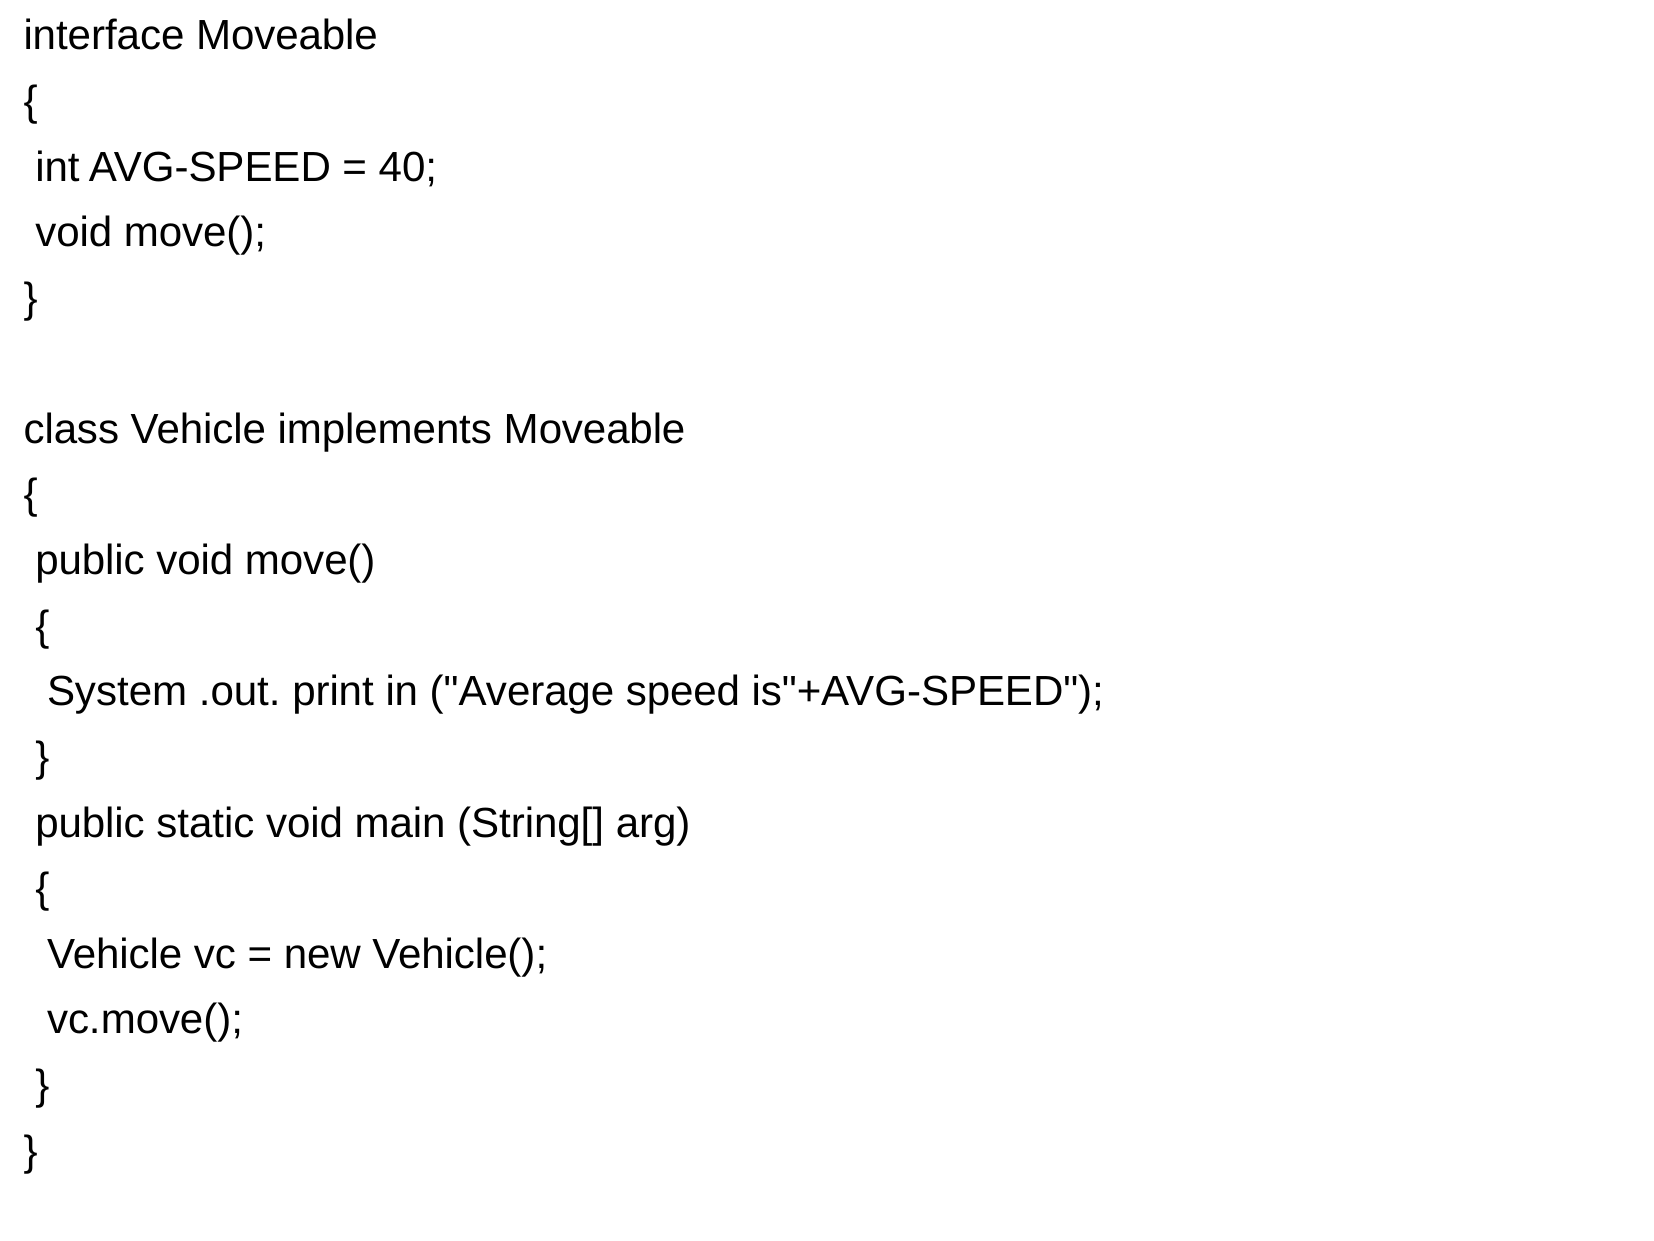

# interface Moveable
{
 int AVG-SPEED = 40;
 void move();
}
class Vehicle implements Moveable
{
 public void move()
 {
 System .out. print in ("Average speed is"+AVG-SPEED");
 }
 public static void main (String[] arg)
 {
 Vehicle vc = new Vehicle();
 vc.move();
 }
}